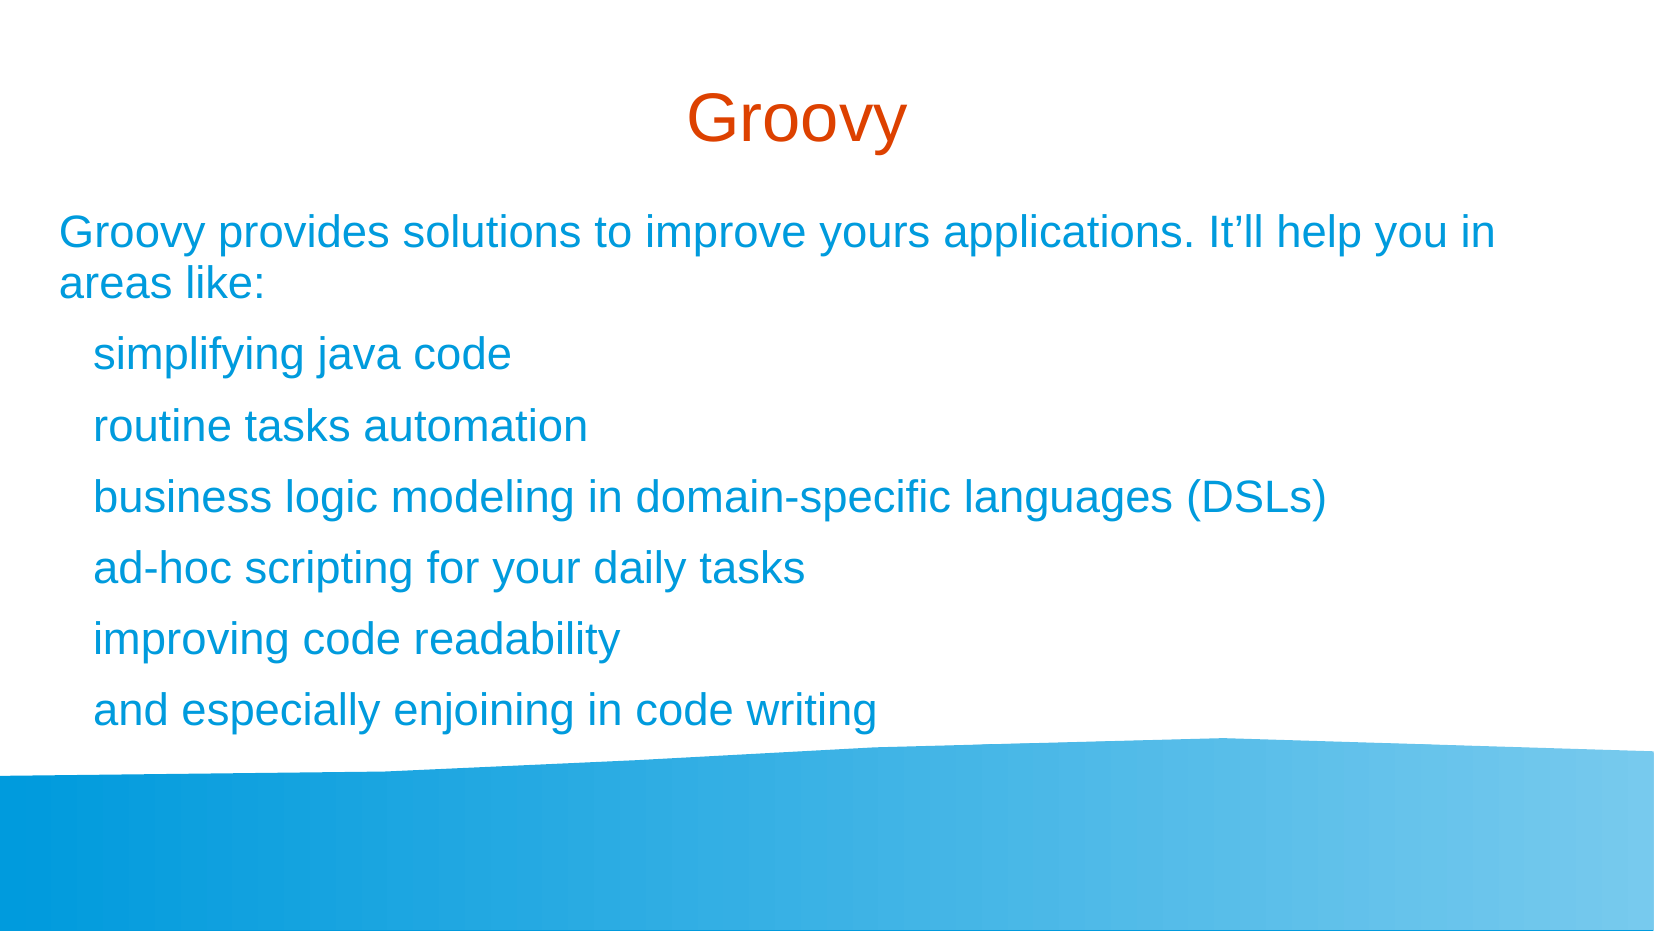

# Groovy
Groovy provides solutions to improve yours applications. It’ll help you in areas like:
simplifying java code
routine tasks automation
business logic modeling in domain-specific languages (DSLs)
ad-hoc scripting for your daily tasks
improving code readability
and especially enjoining in code writing